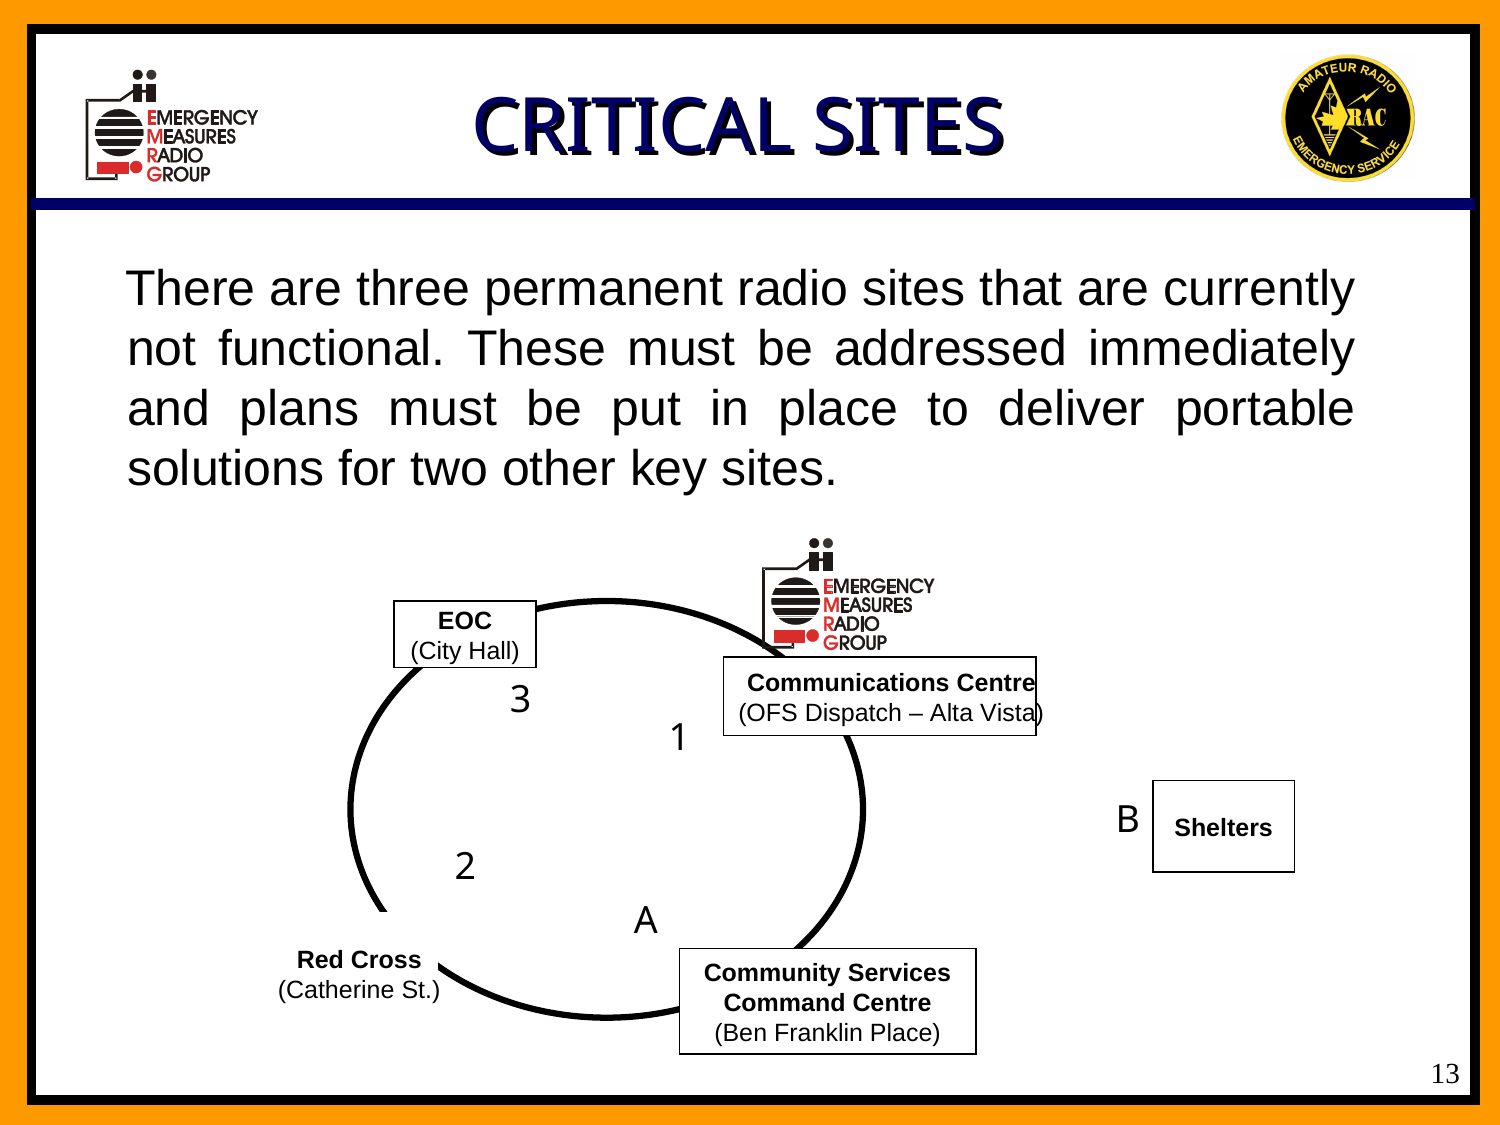

CRITICAL SITES
There are three permanent radio sites that are currently not functional. These must be addressed immediately and plans must be put in place to deliver portable solutions for two other key sites.
EOC
(City Hall)
Communications Centre
(OFS Dispatch – Alta Vista)
3
1
2
Red Cross
(Catherine St.)
Shelters
B
A
Community Services
Command Centre
(Ben Franklin Place)
13